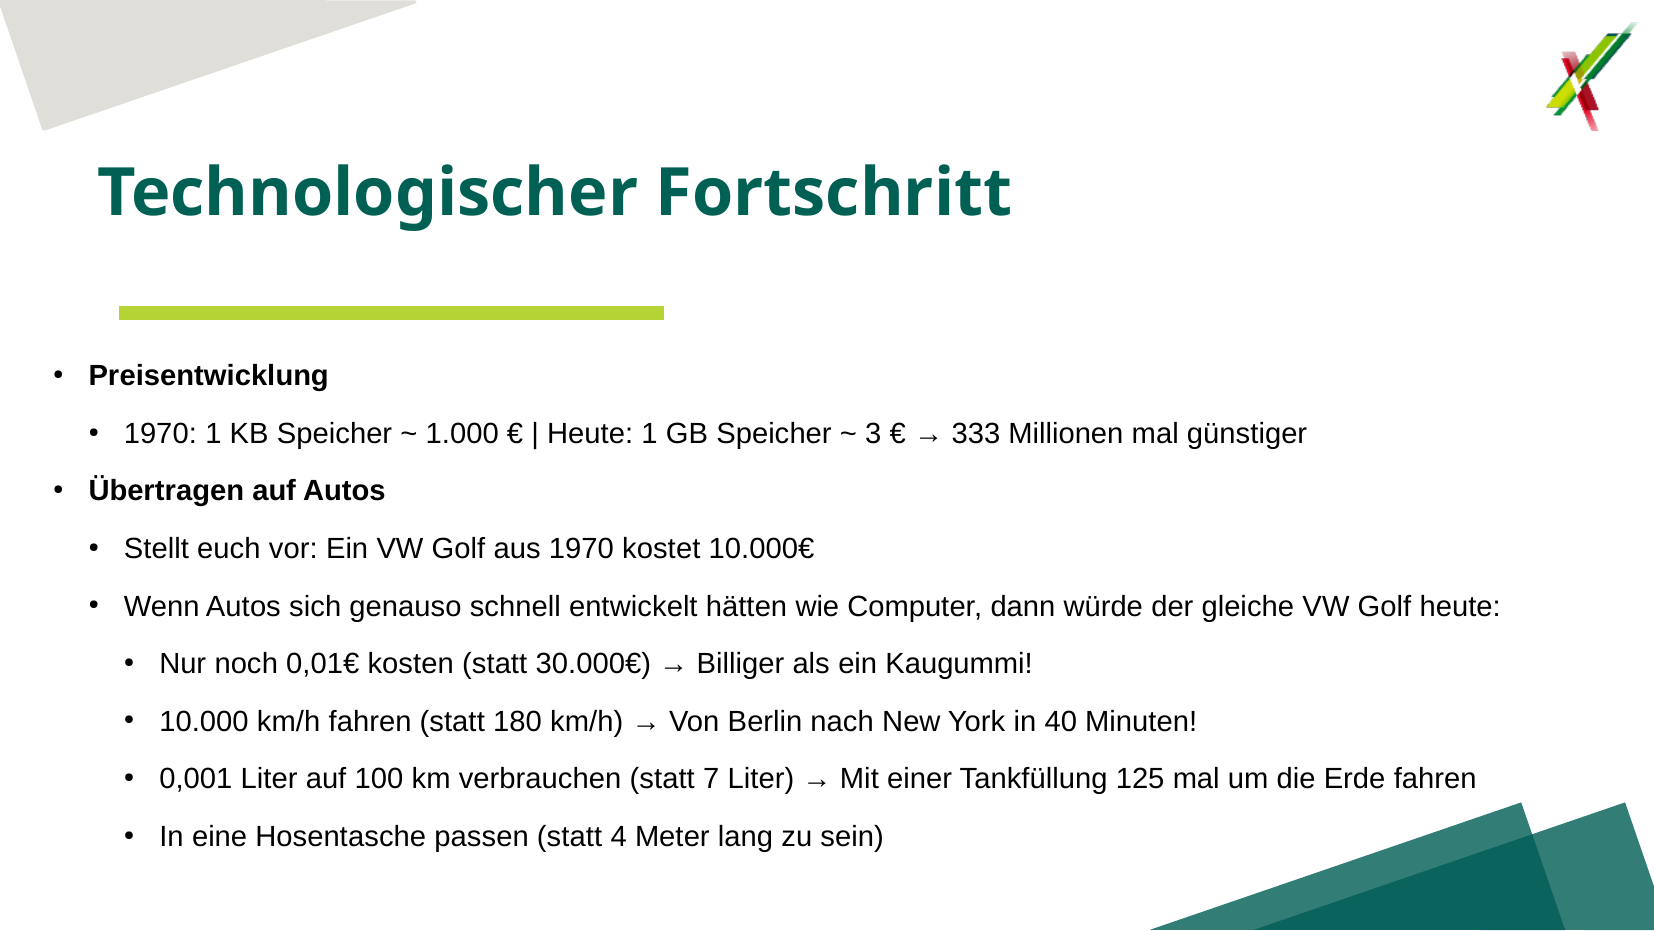

# Technologischer Fortschritt
Preisentwicklung
1970: 1 KB Speicher ~ 1.000 € | Heute: 1 GB Speicher ~ 3 € → 333 Millionen mal günstiger
Übertragen auf Autos
Stellt euch vor: Ein VW Golf aus 1970 kostet 10.000€
Wenn Autos sich genauso schnell entwickelt hätten wie Computer, dann würde der gleiche VW Golf heute:
Nur noch 0,01€ kosten (statt 30.000€) → Billiger als ein Kaugummi!
10.000 km/h fahren (statt 180 km/h) → Von Berlin nach New York in 40 Minuten!
0,001 Liter auf 100 km verbrauchen (statt 7 Liter) → Mit einer Tankfüllung 125 mal um die Erde fahren
In eine Hosentasche passen (statt 4 Meter lang zu sein)